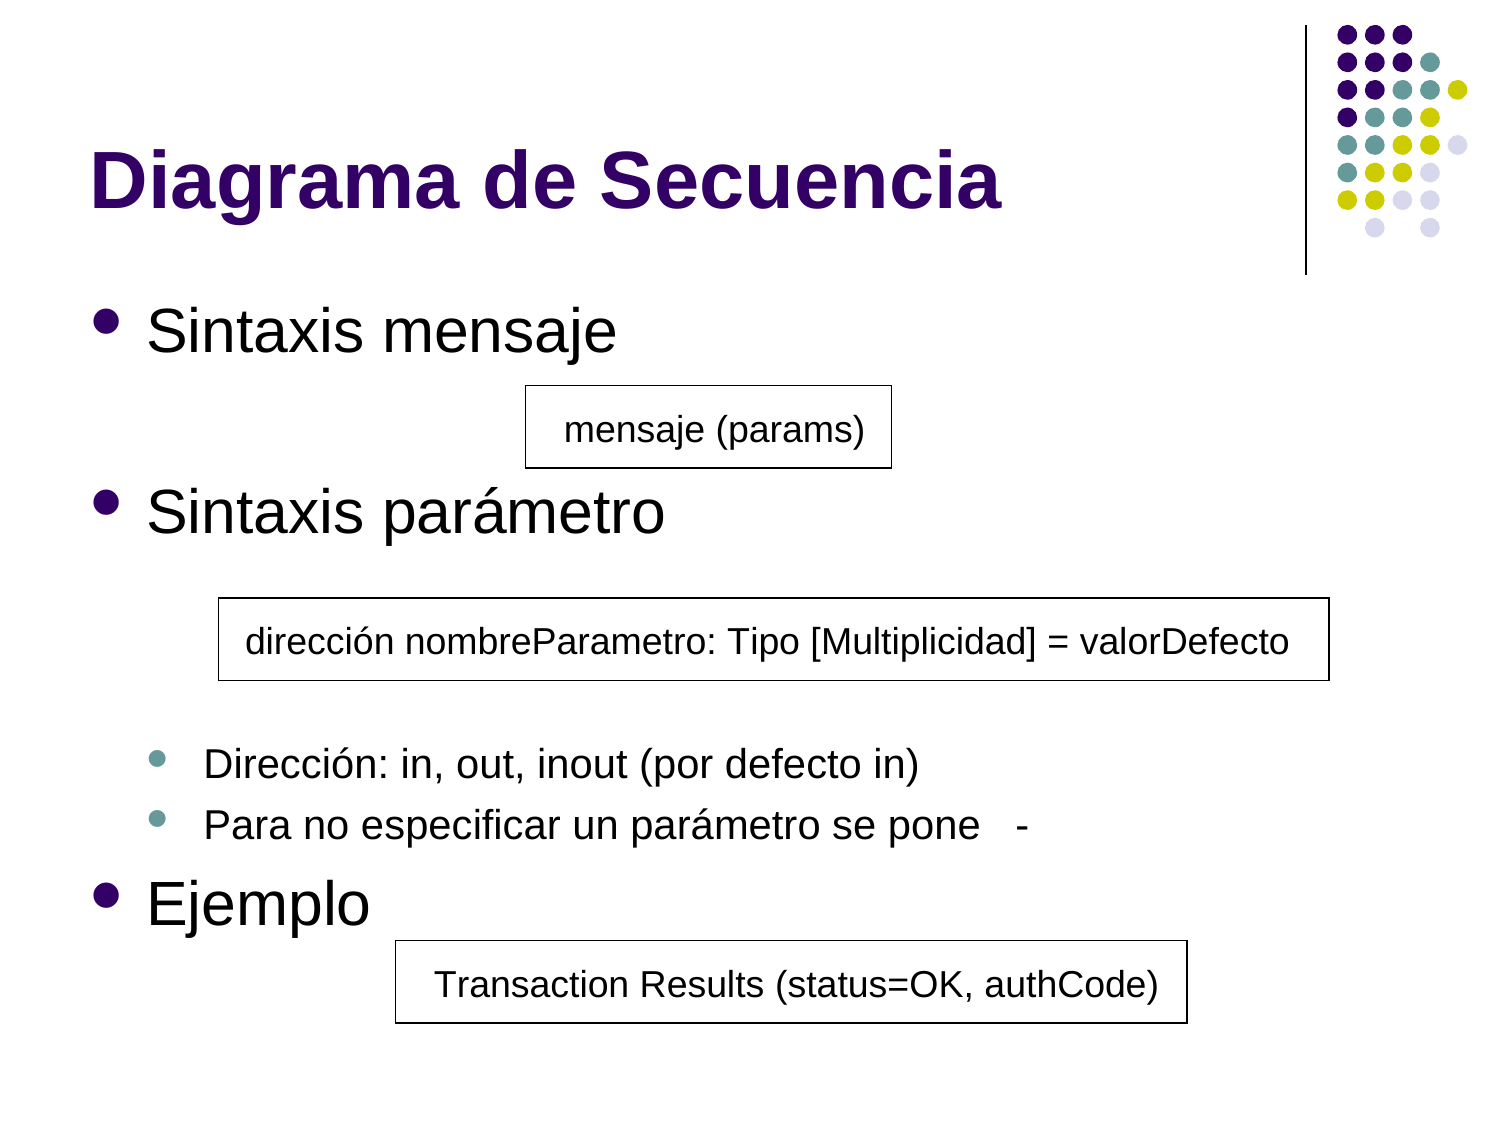

# Diagrama de Secuencia
Sintaxis mensaje
Sintaxis parámetro
Dirección: in, out, inout (por defecto in)
Para no especificar un parámetro se pone -
Ejemplo
mensaje (params)
dirección nombreParametro: Tipo [Multiplicidad] = valorDefecto
Transaction Results (status=OK, authCode)